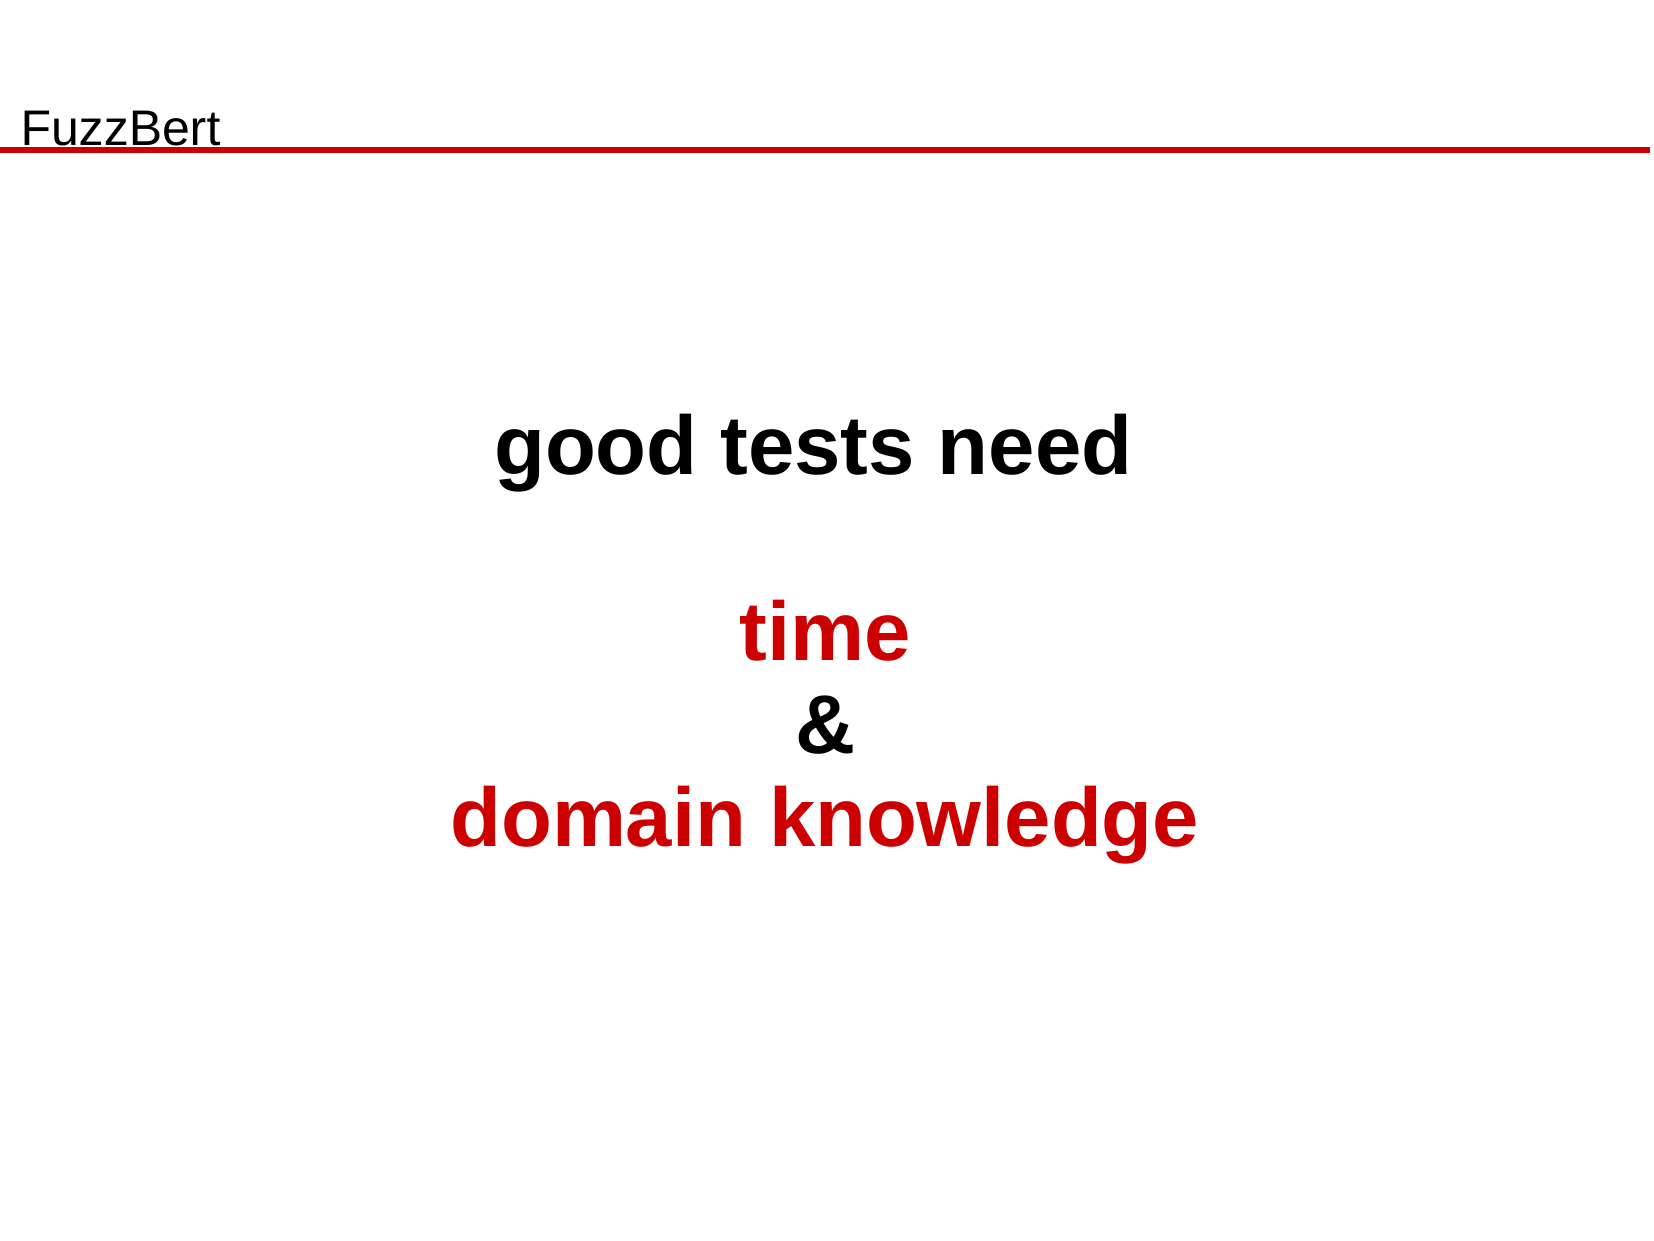

#
FuzzBert
good tests need
time
&
domain knowledge